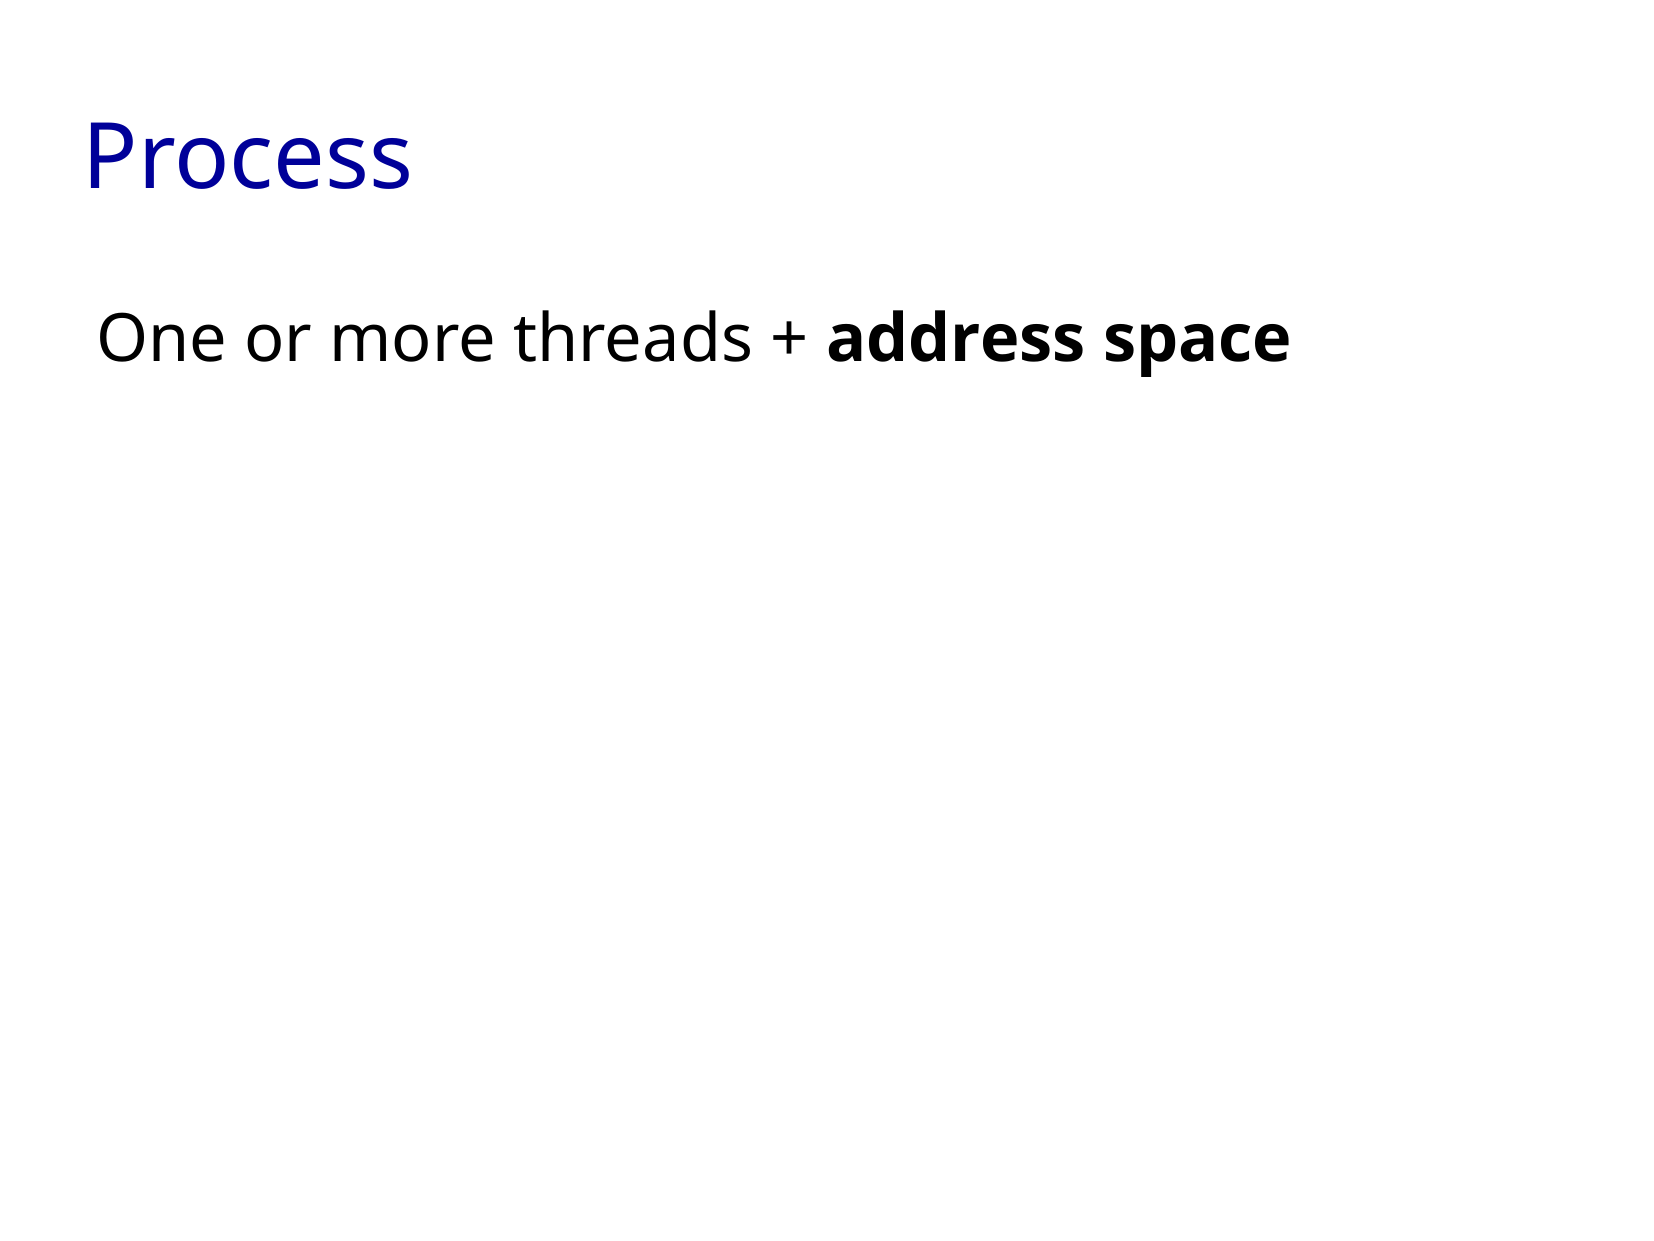

# Process
One or more threads + address space